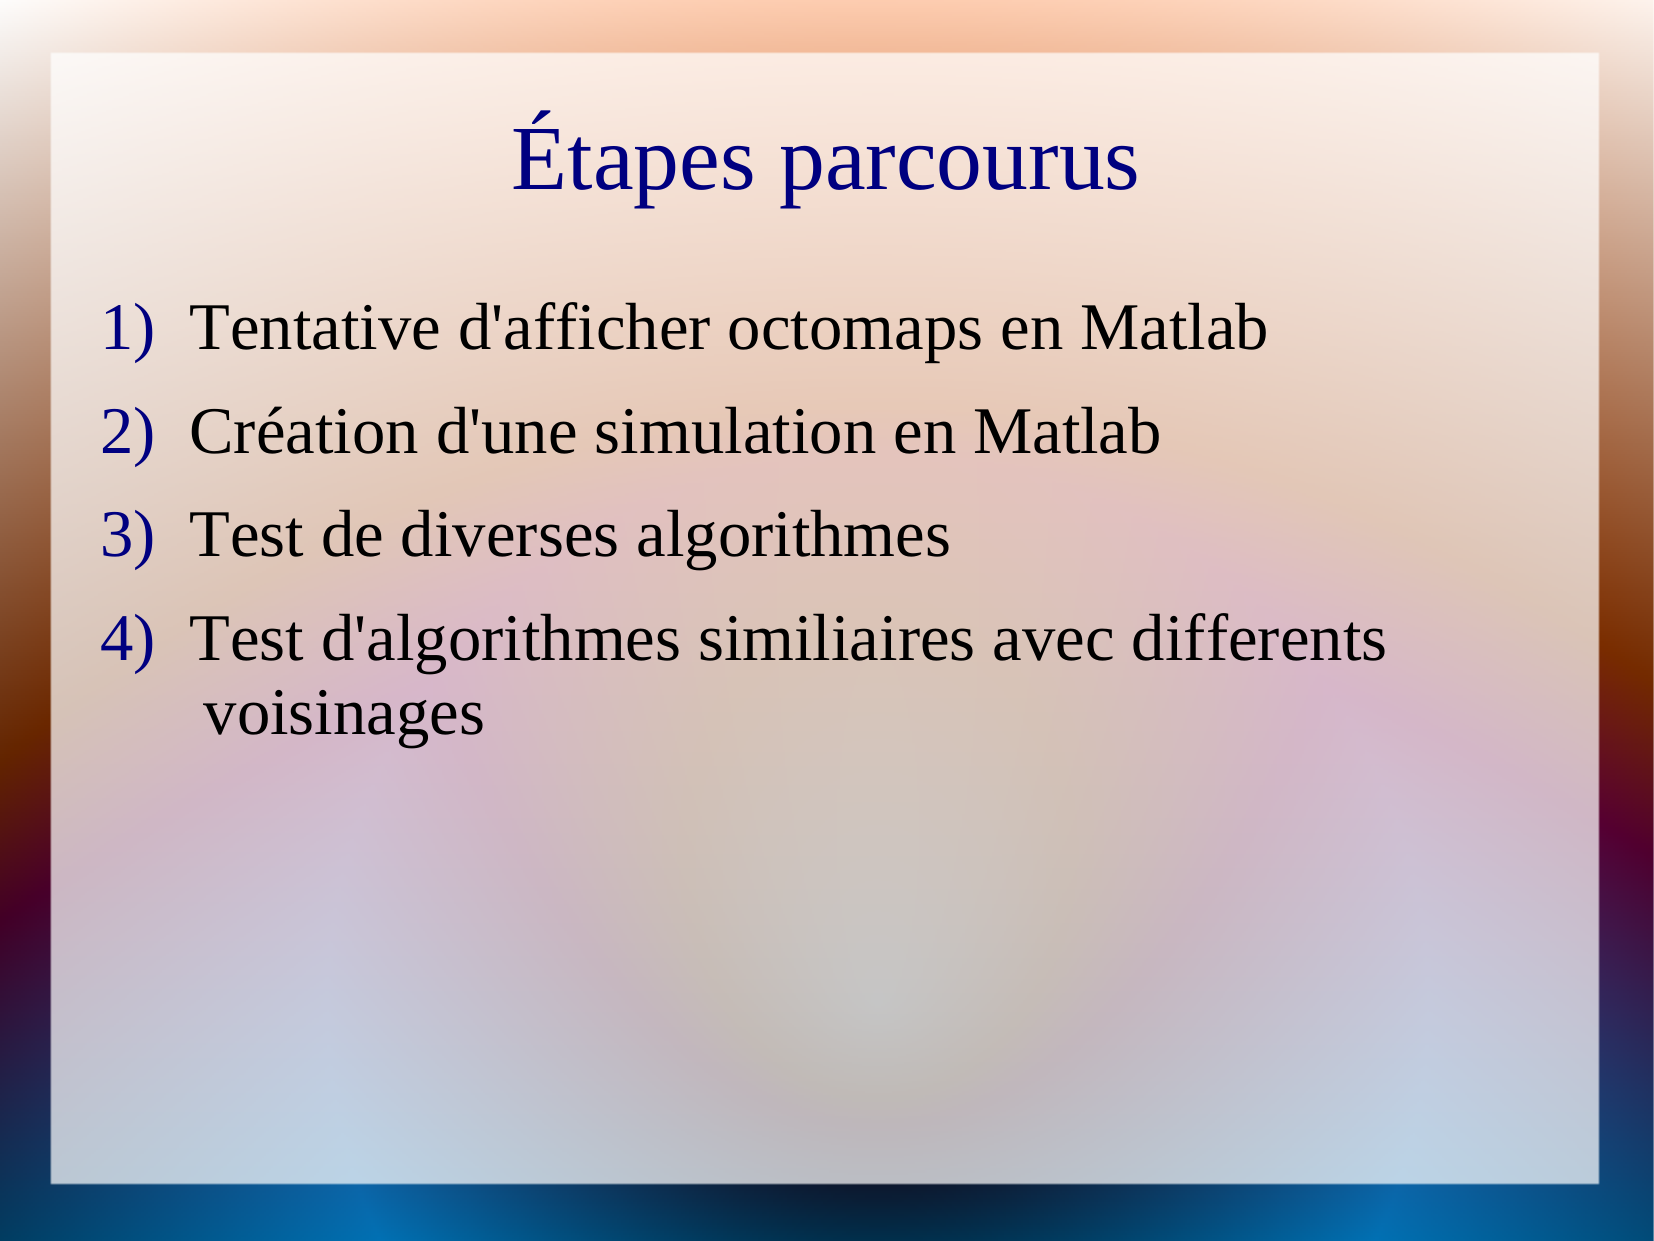

# Étapes parcourus
 Tentative d'afficher octomaps en Matlab
 Création d'une simulation en Matlab
 Test de diverses algorithmes
 Test d'algorithmes similiaires avec differents 		 voisinages